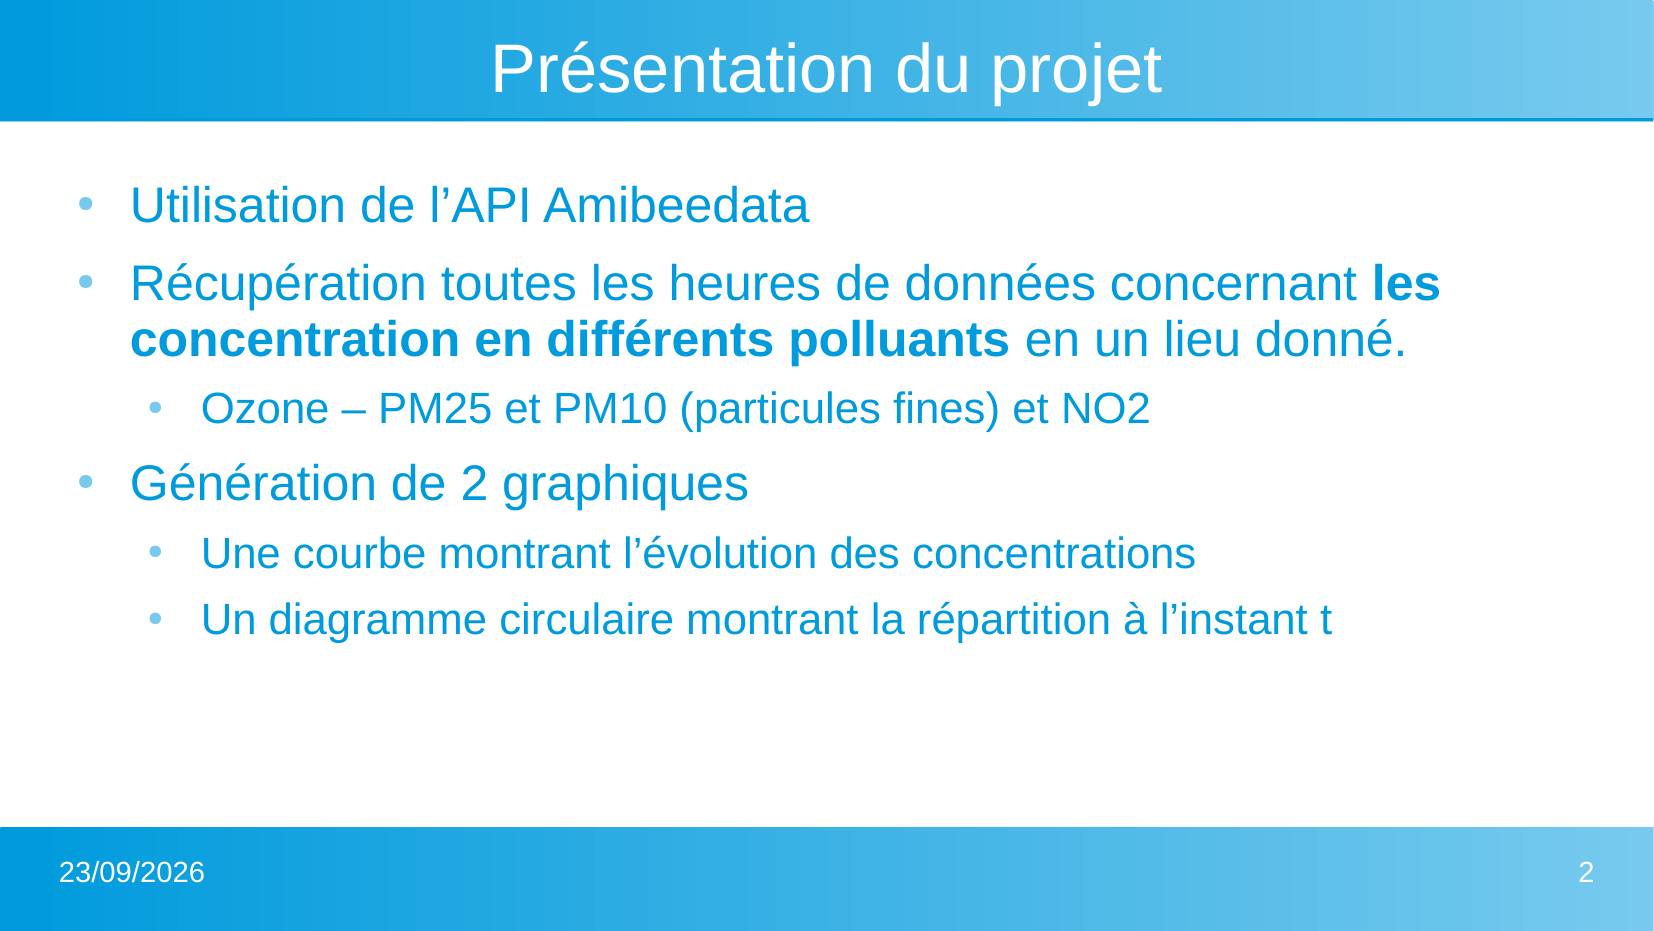

# Présentation du projet
Utilisation de l’API Amibeedata
Récupération toutes les heures de données concernant les concentration en différents polluants en un lieu donné.
Ozone – PM25 et PM10 (particules fines) et NO2
Génération de 2 graphiques
Une courbe montrant l’évolution des concentrations
Un diagramme circulaire montrant la répartition à l’instant t
2